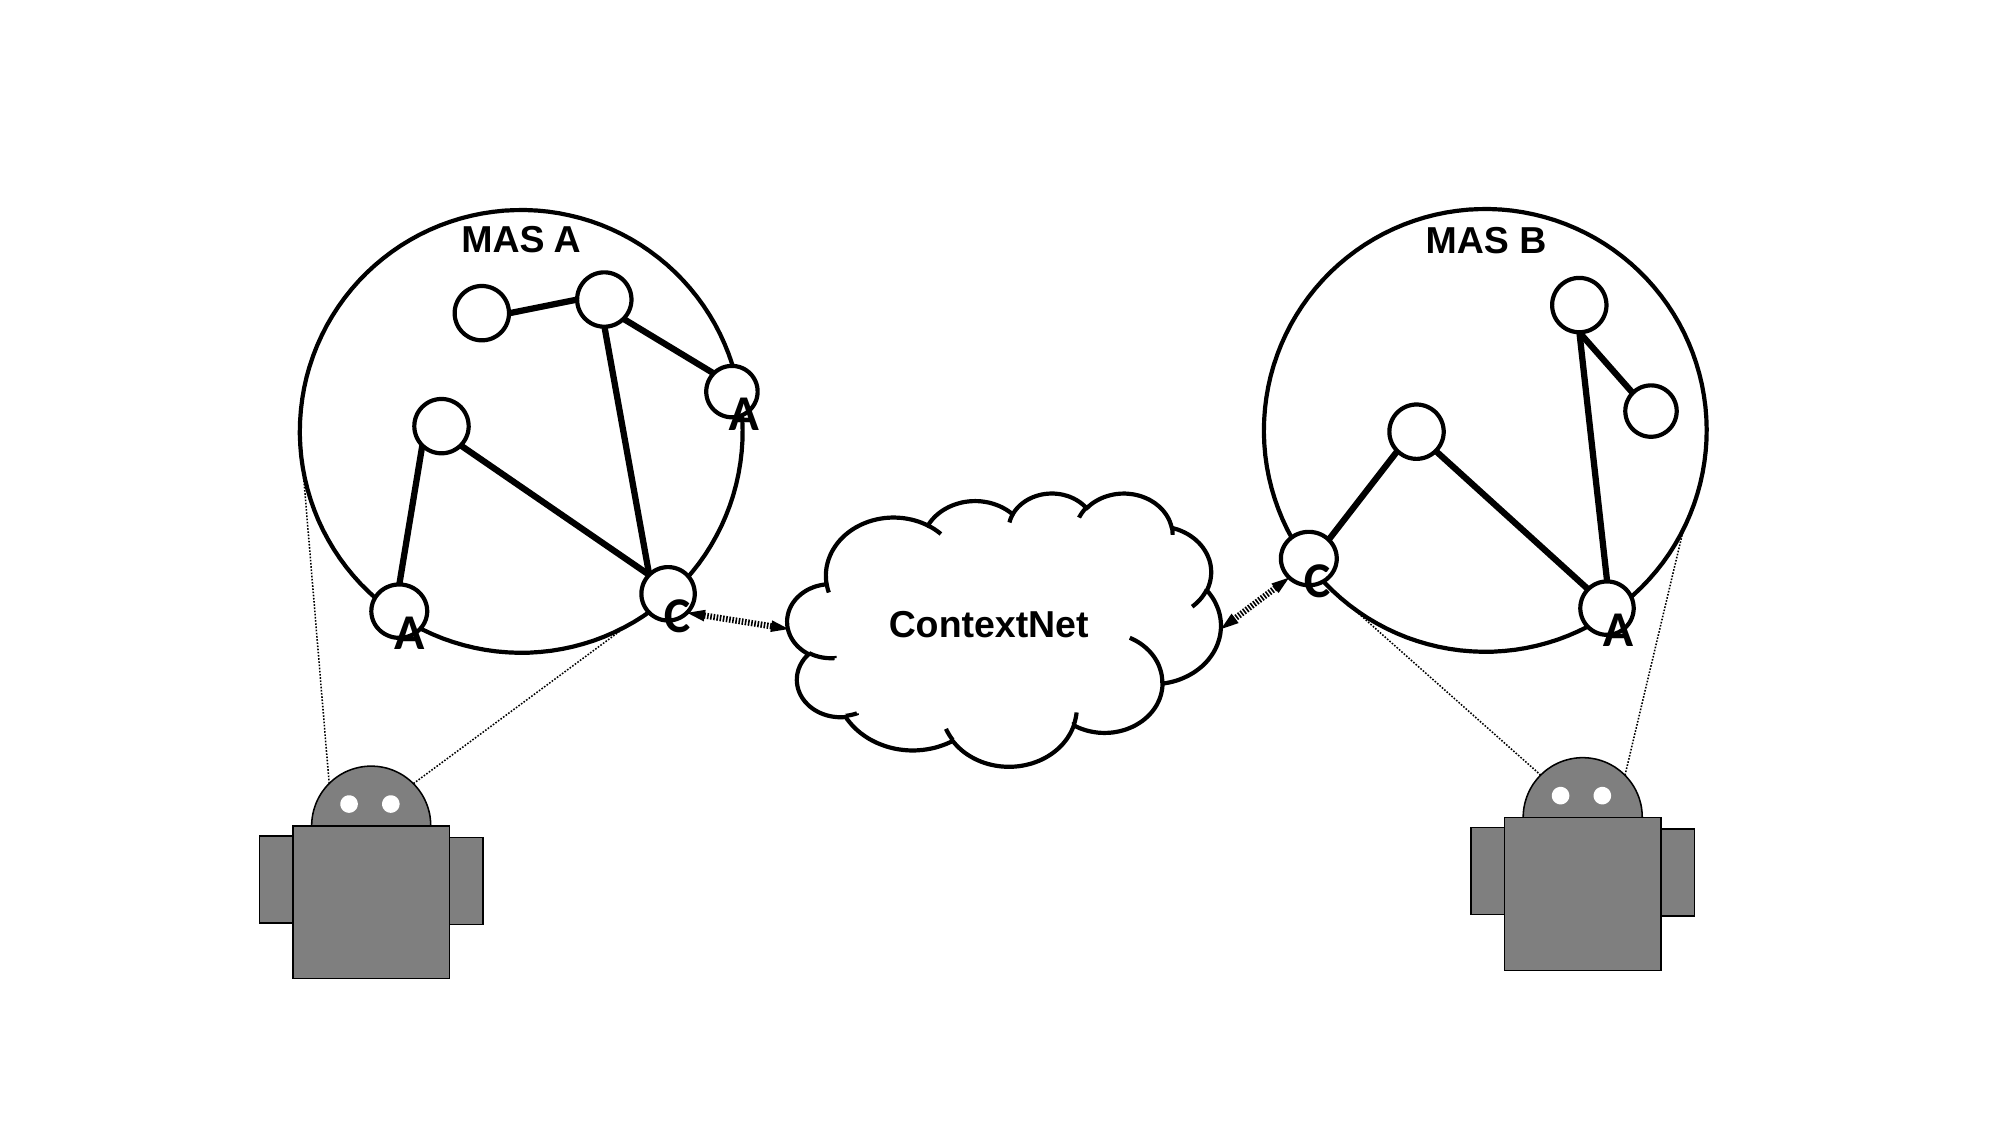

Agentes Comunicadores: Middleware IoT
MAS A
MAS B
A
ContextNet
C
C
A
A